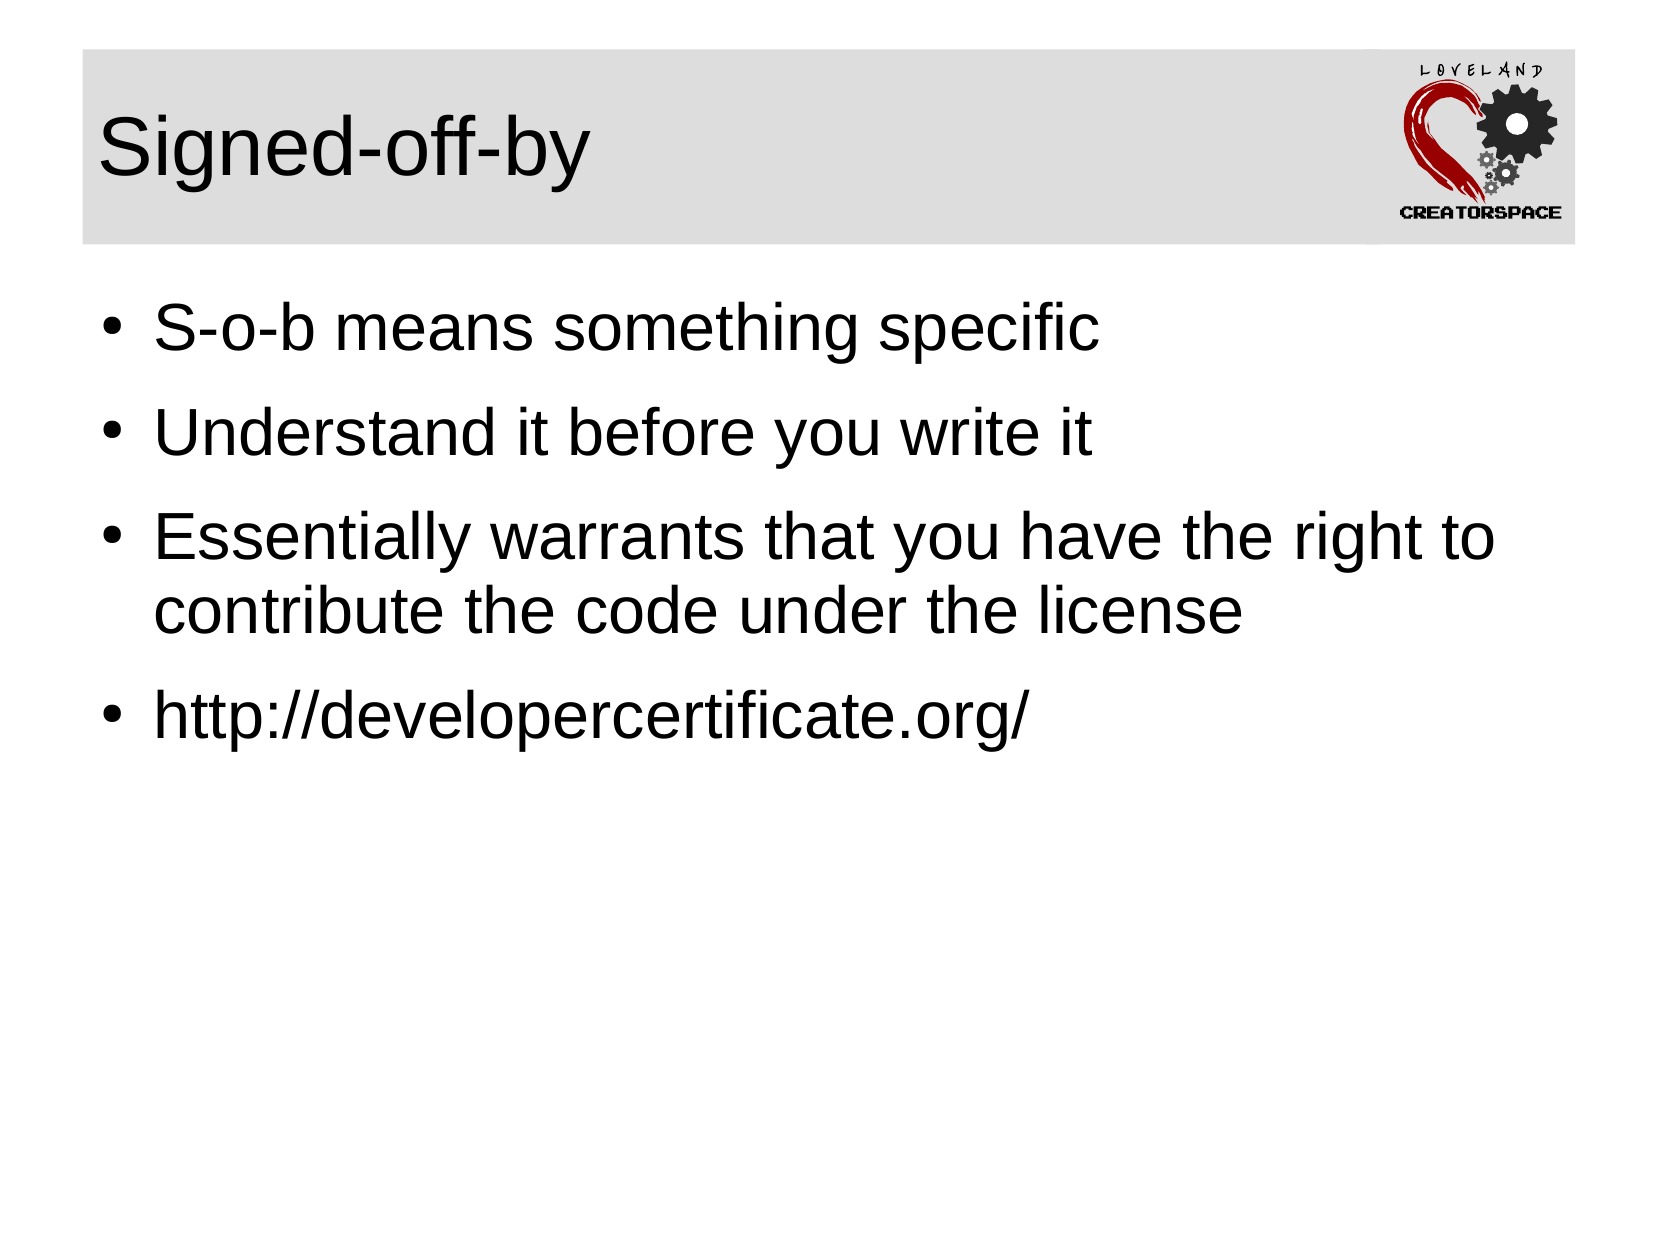

# Signed-off-by
S-o-b means something specific
Understand it before you write it
Essentially warrants that you have the right to contribute the code under the license
http://developercertificate.org/